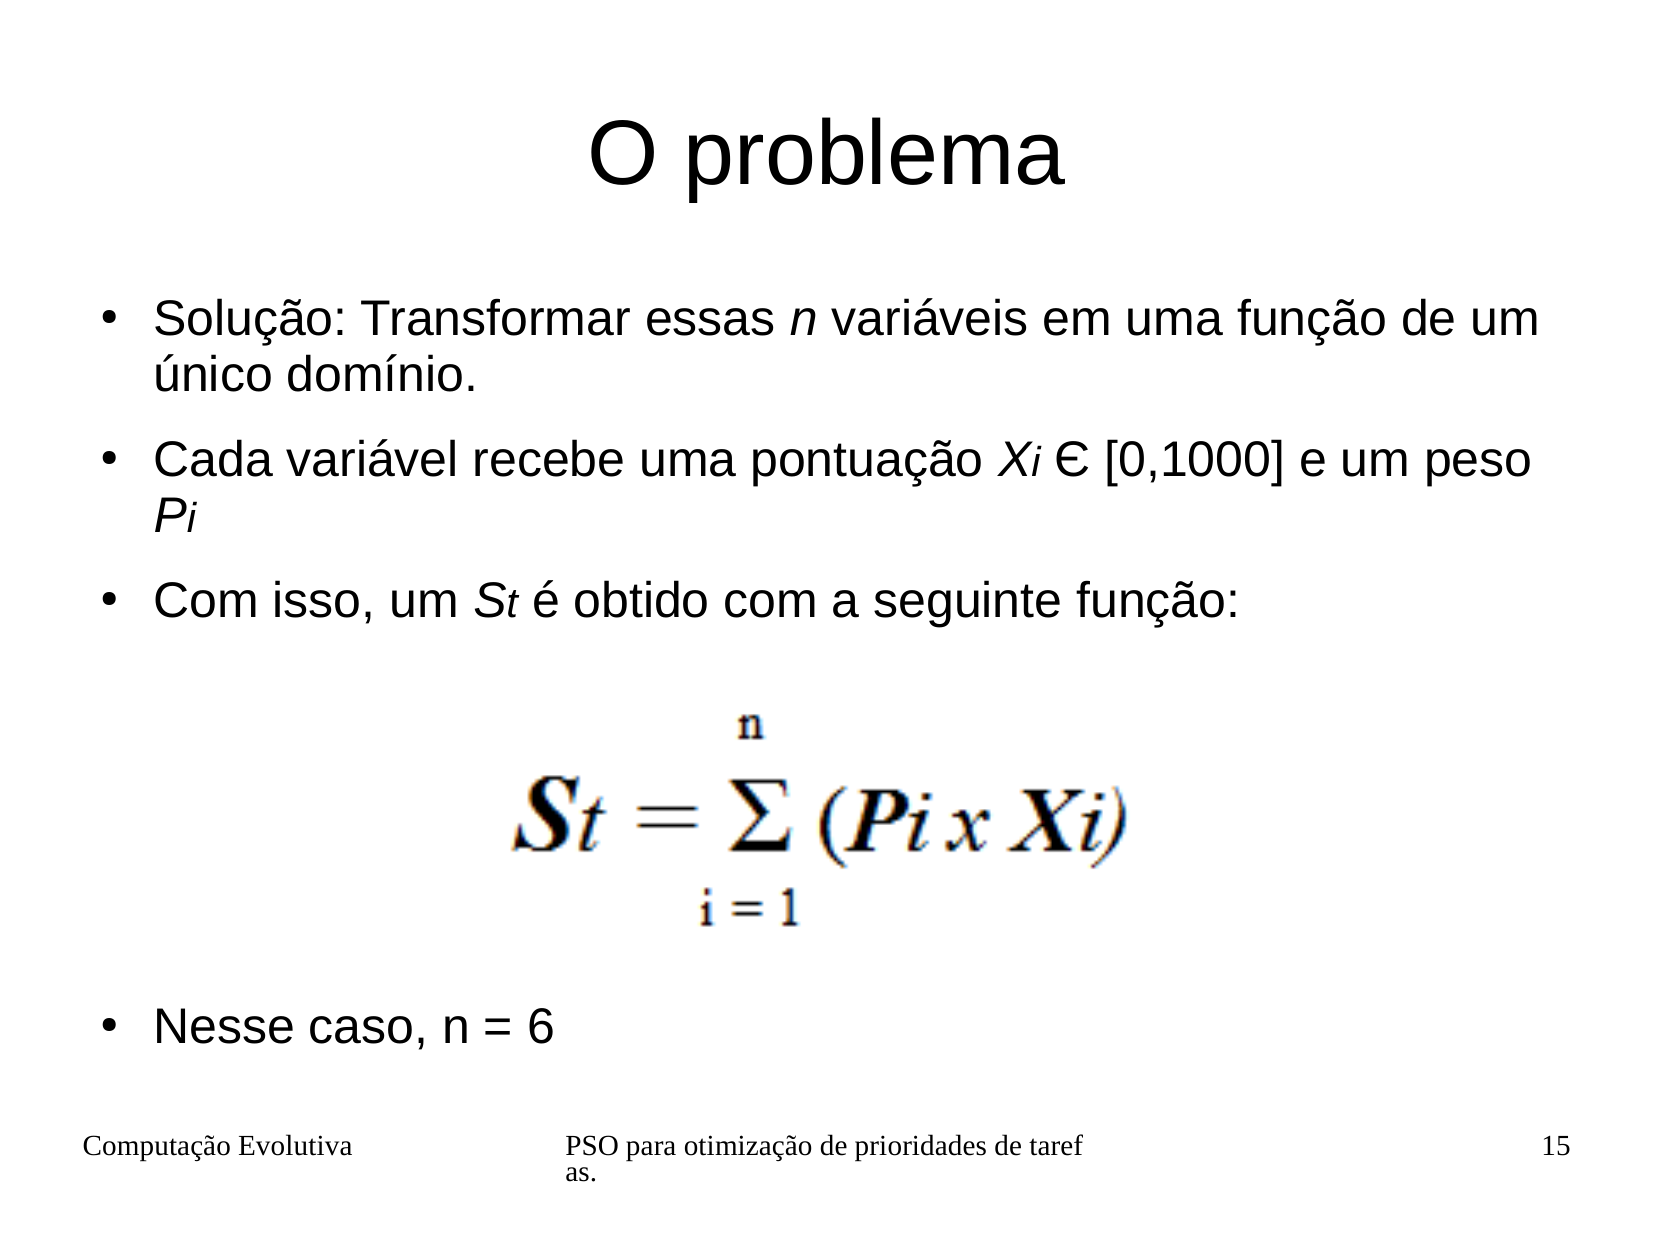

# O problema
Solução: Transformar essas n variáveis em uma função de um único domínio.
Cada variável recebe uma pontuação Xi Є [0,1000] e um peso Pi
Com isso, um St é obtido com a seguinte função:
Nesse caso, n = 6
Computação Evolutiva
PSO para otimização de prioridades de tarefas.
15